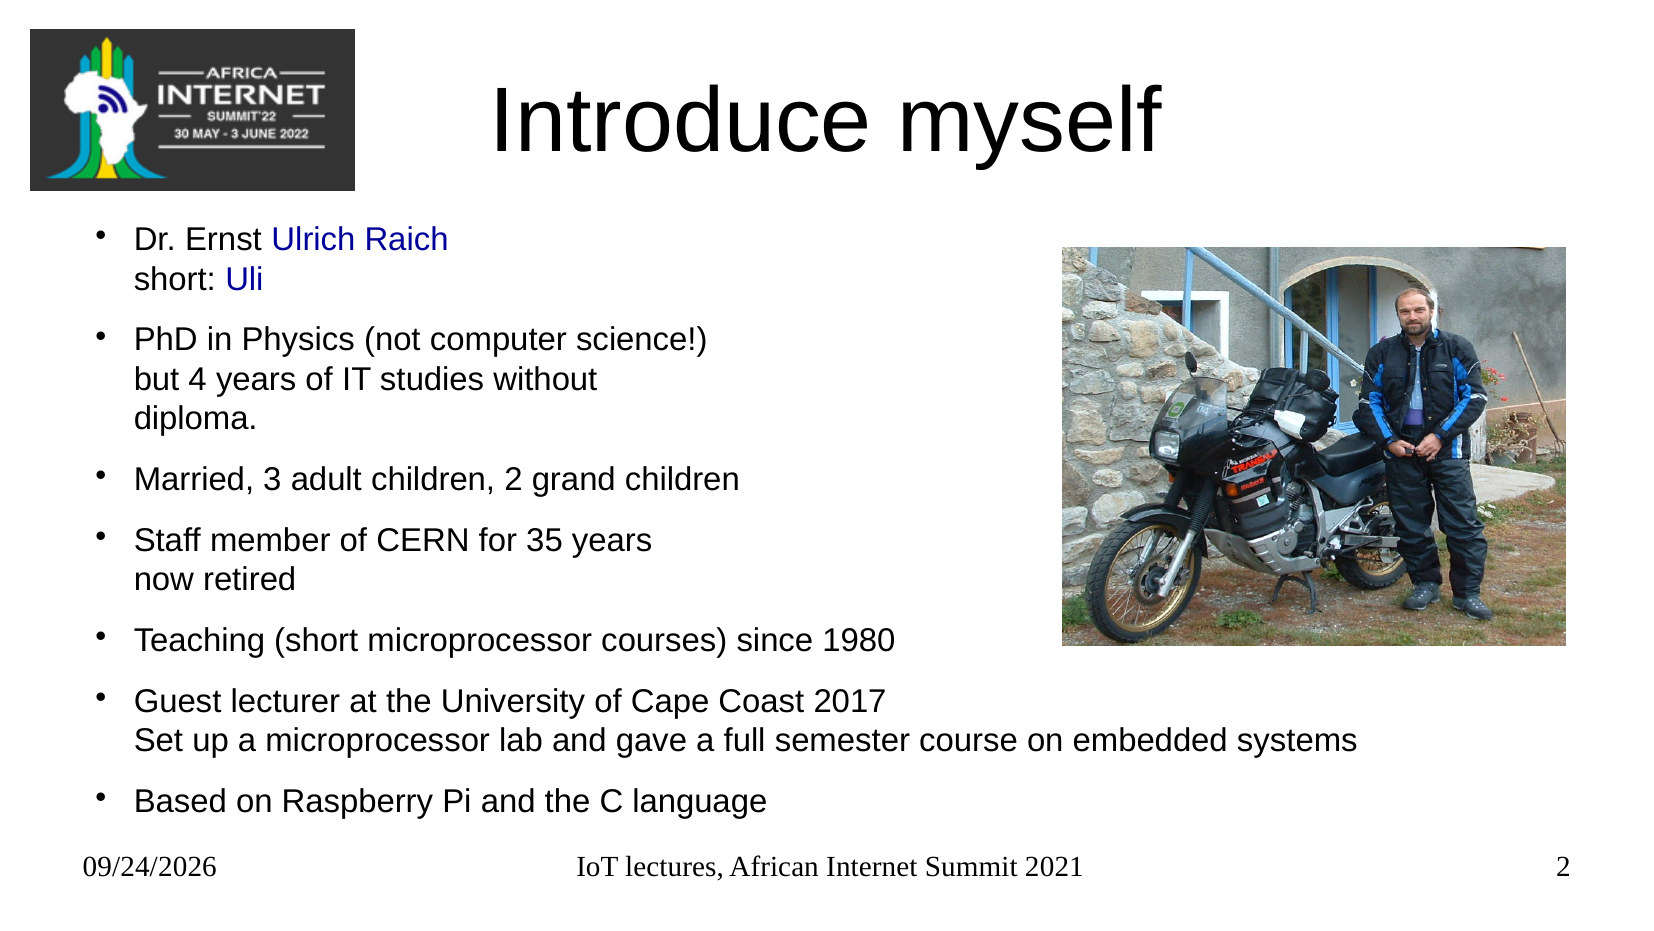

# Introduce myself
Dr. Ernst Ulrich Raich
short: Uli
PhD in Physics (not computer science!)
but 4 years of IT studies without
diploma.
Married, 3 adult children, 2 grand children
Staff member of CERN for 35 years
now retired
Teaching (short microprocessor courses) since 1980
Guest lecturer at the University of Cape Coast 2017
Set up a microprocessor lab and gave a full semester course on embedded systems
Based on Raspberry Pi and the C language
IoT lectures, African Internet Summit 2021
2